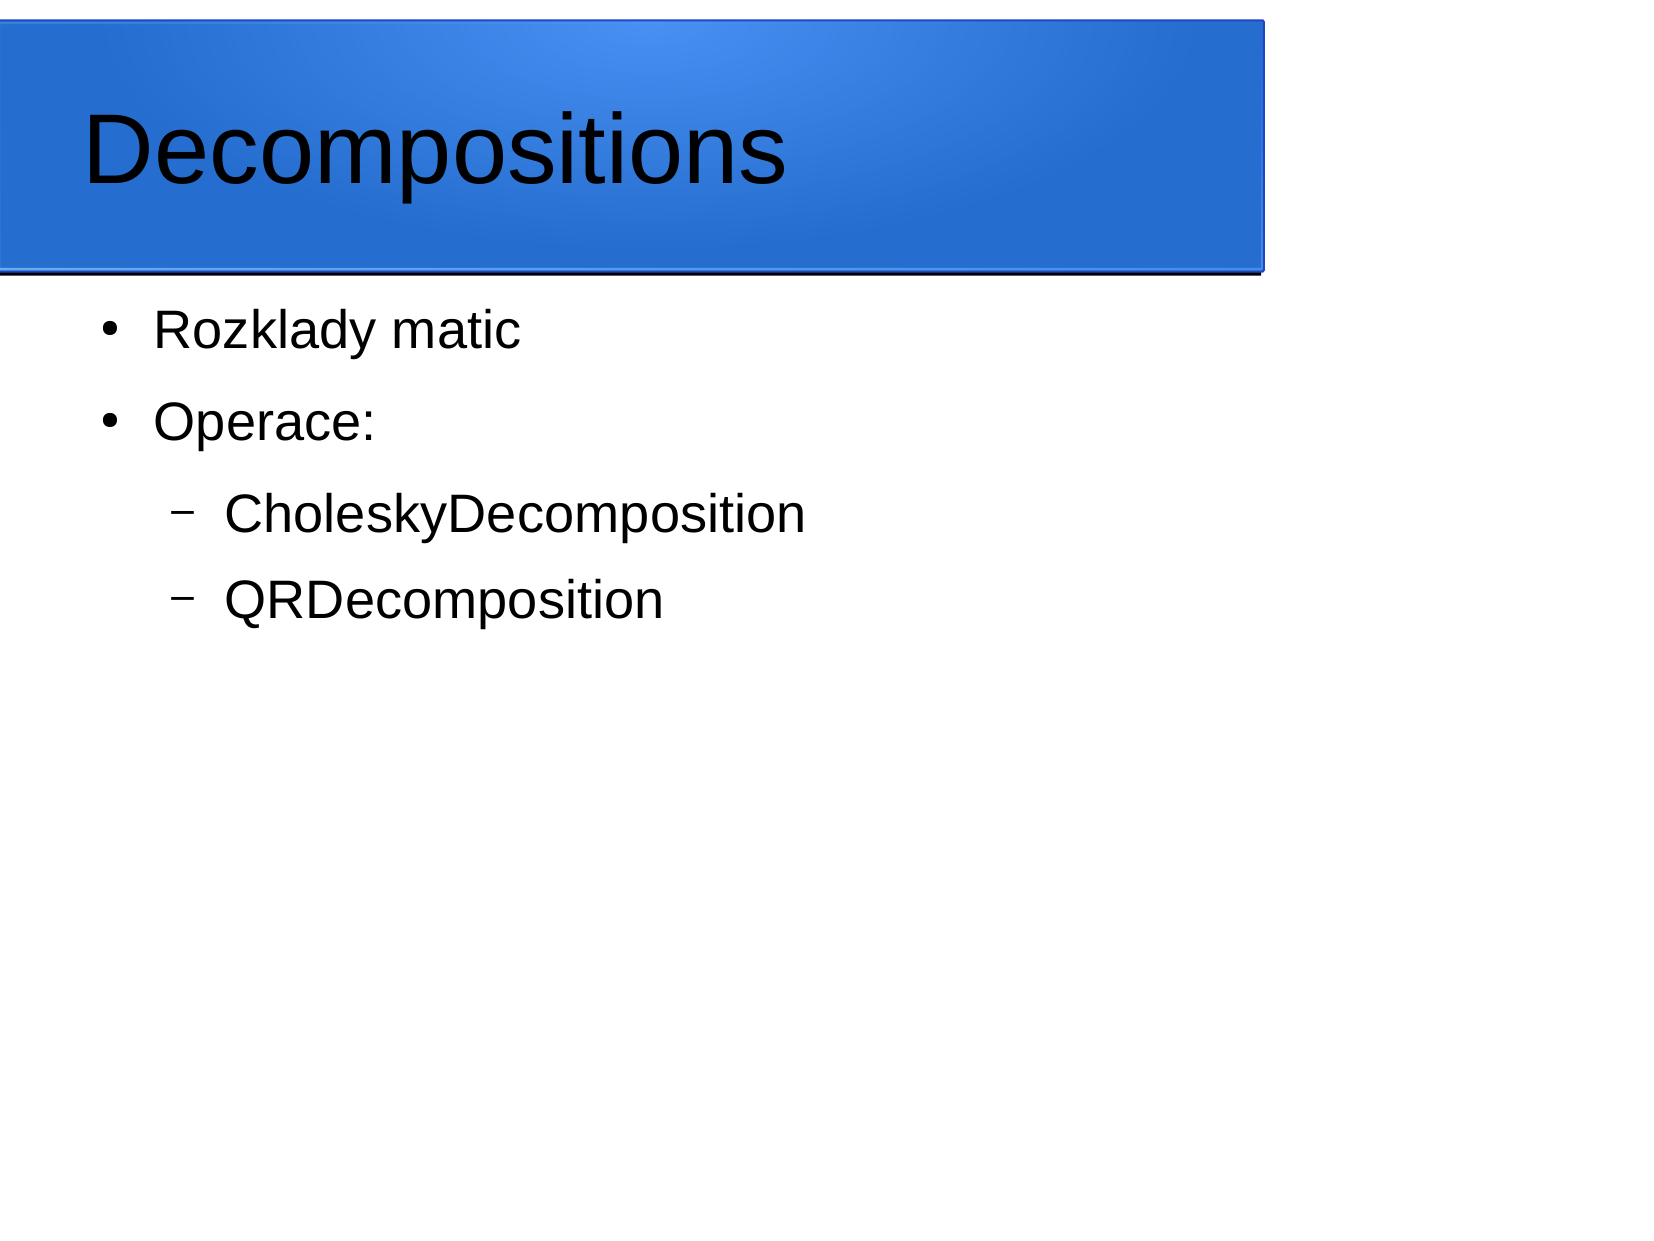

# Decompositions
Rozklady matic
Operace:
CholeskyDecomposition
QRDecomposition